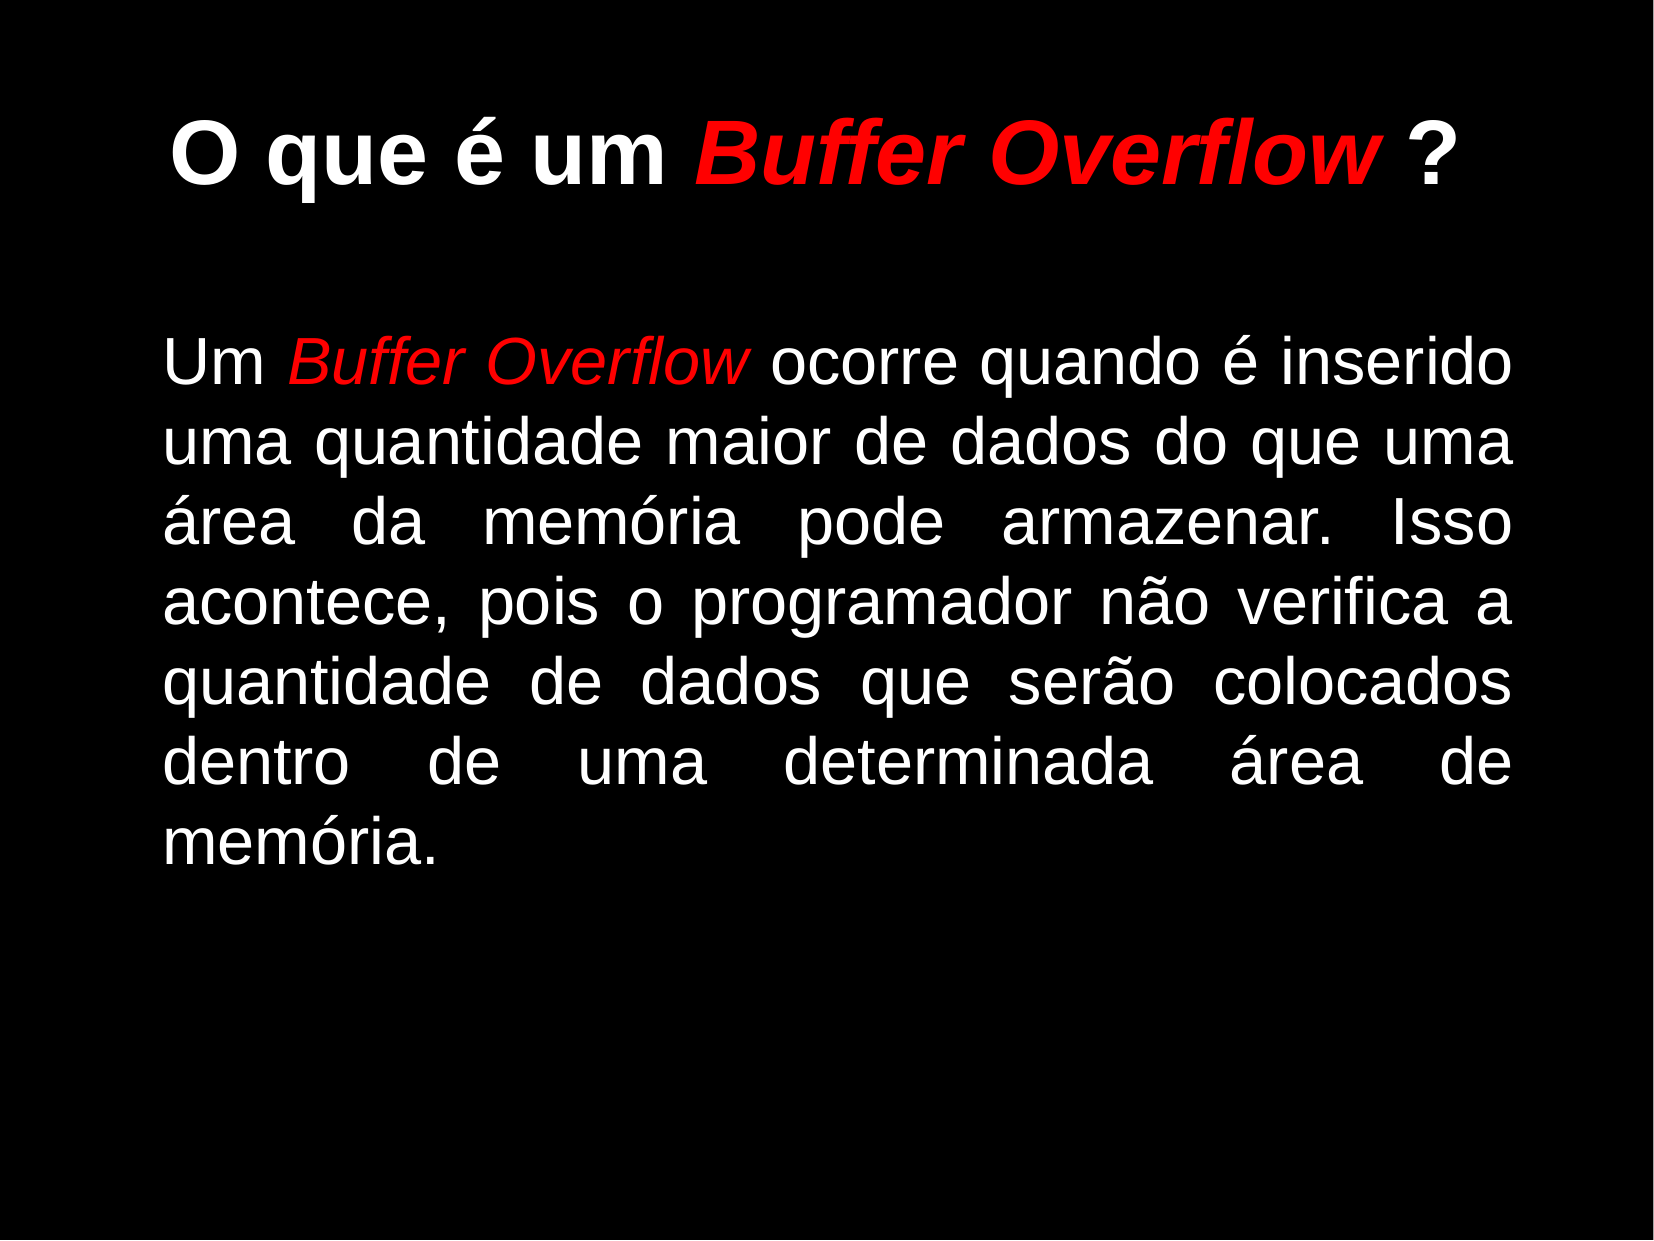

# O que é um Buffer Overflow ?
Um Buffer Overflow ocorre quando é inserido uma quantidade maior de dados do que uma área da memória pode armazenar. Isso acontece, pois o programador não verifica a quantidade de dados que serão colocados dentro de uma determinada área de memória.